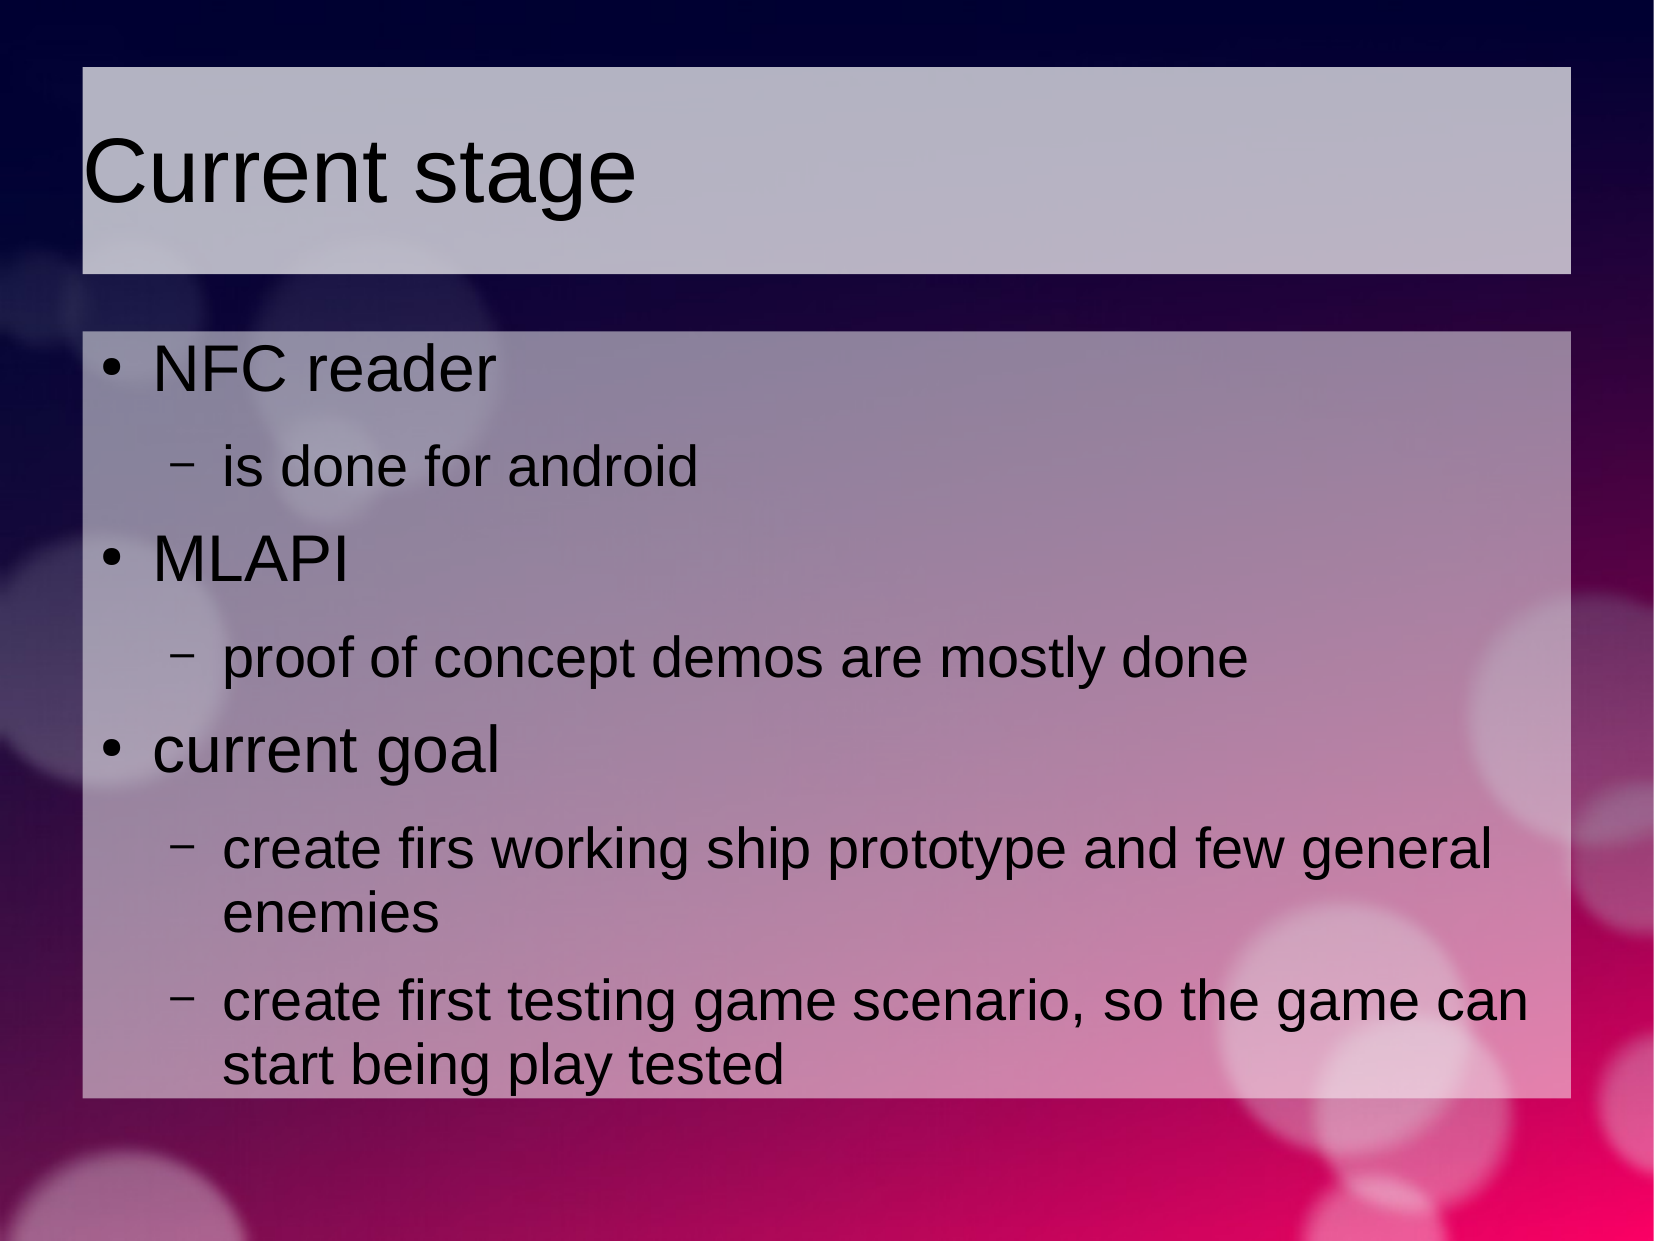

# Current stage
NFC reader
is done for android
MLAPI
proof of concept demos are mostly done
current goal
create firs working ship prototype and few general enemies
create first testing game scenario, so the game can start being play tested